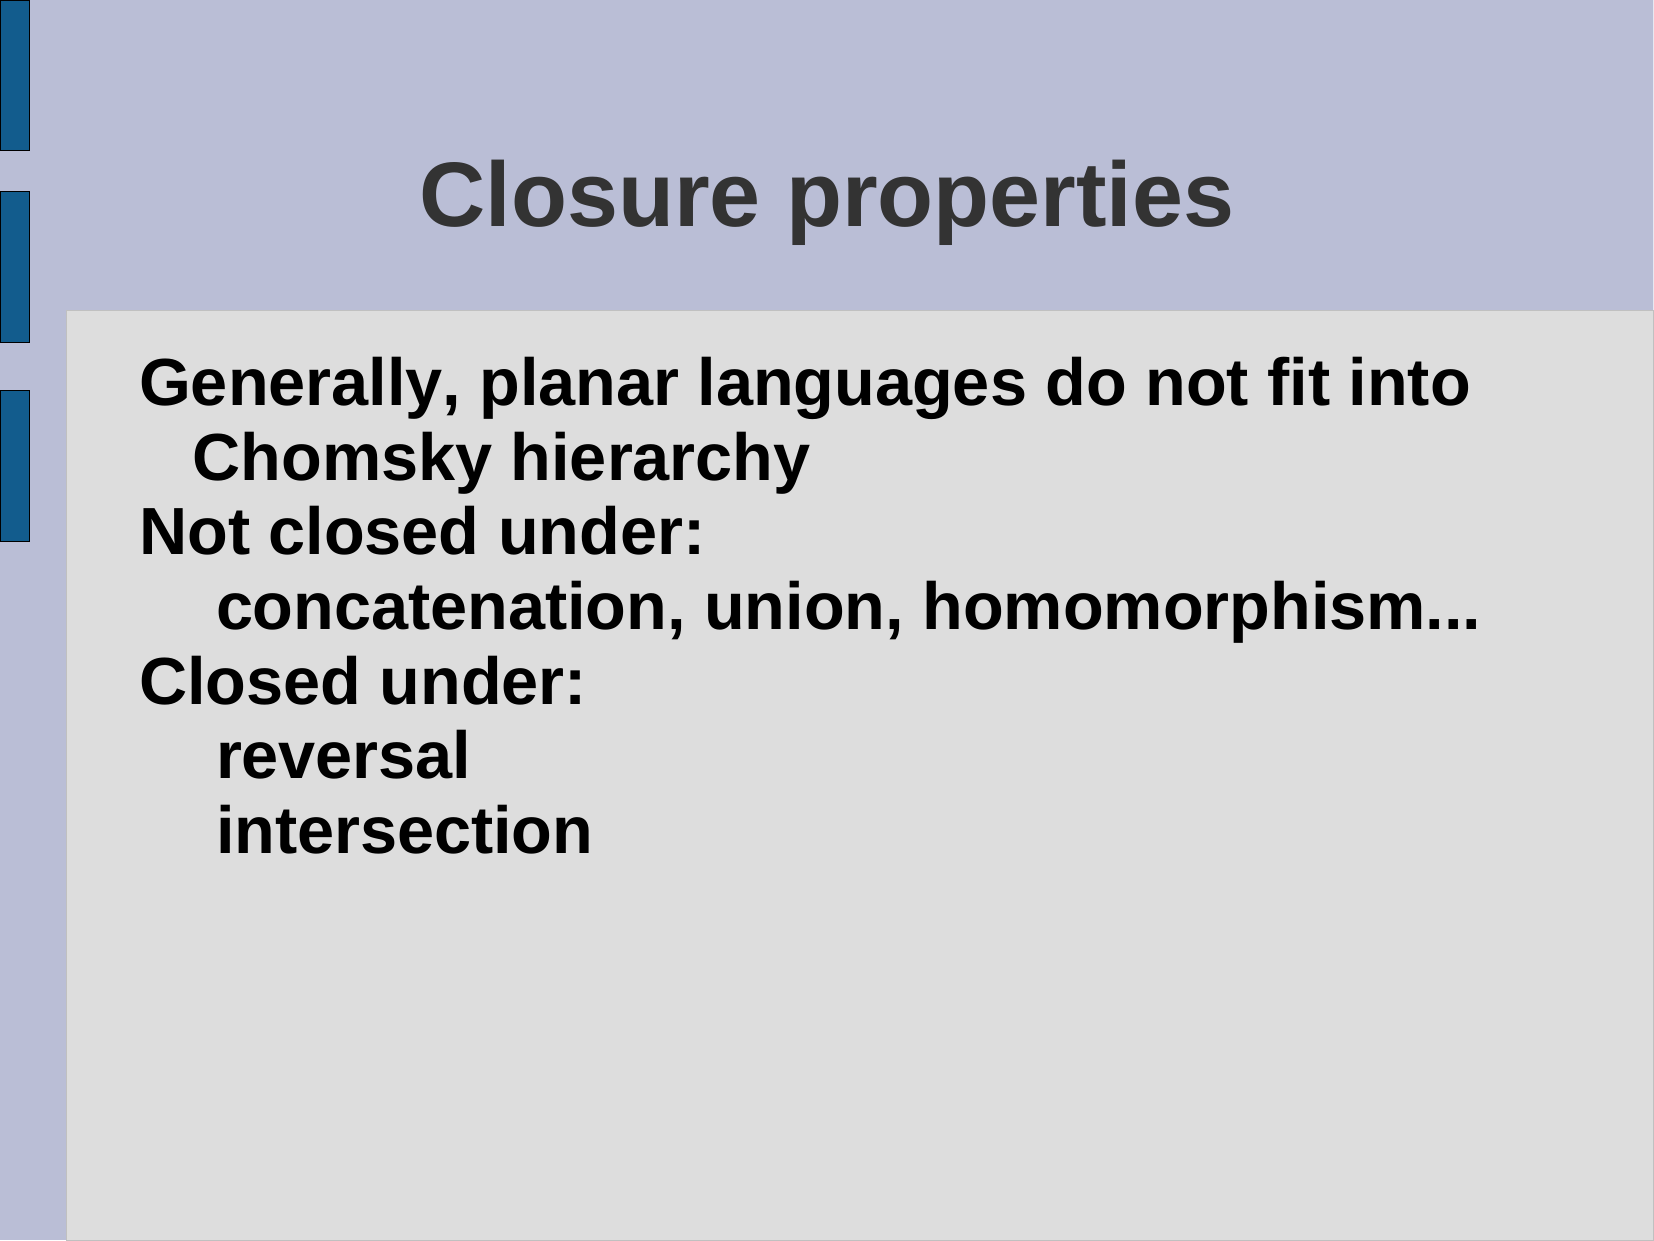

# Closure properties
Generally, planar languages do not fit into Chomsky hierarchy
Not closed under:
concatenation, union, homomorphism...
Closed under:
reversal
intersection